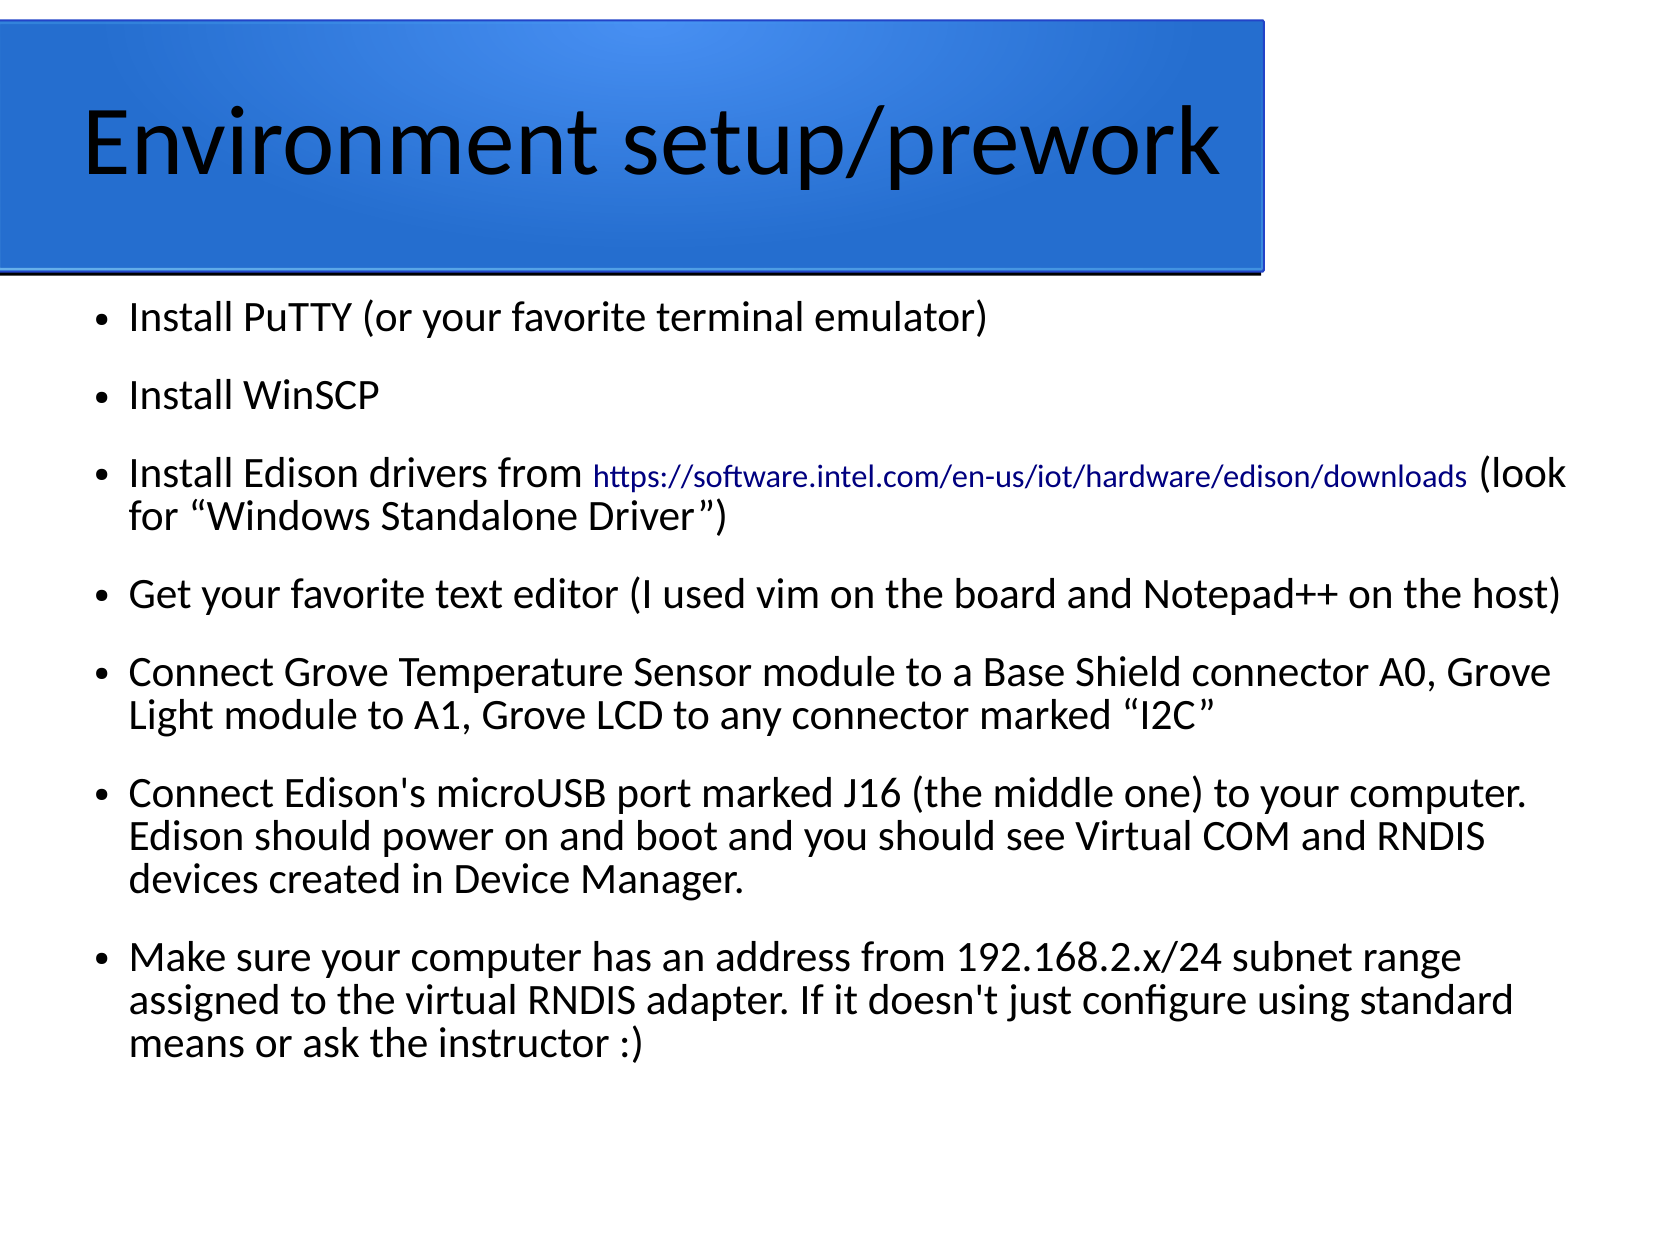

# Environment setup/prework
Install PuTTY (or your favorite terminal emulator)
Install WinSCP
Install Edison drivers from https://software.intel.com/en-us/iot/hardware/edison/downloads (look for “Windows Standalone Driver”)
Get your favorite text editor (I used vim on the board and Notepad++ on the host)
Connect Grove Temperature Sensor module to a Base Shield connector A0, Grove Light module to A1, Grove LCD to any connector marked “I2C”
Connect Edison's microUSB port marked J16 (the middle one) to your computer. Edison should power on and boot and you should see Virtual COM and RNDIS devices created in Device Manager.
Make sure your computer has an address from 192.168.2.x/24 subnet range assigned to the virtual RNDIS adapter. If it doesn't just configure using standard means or ask the instructor :)